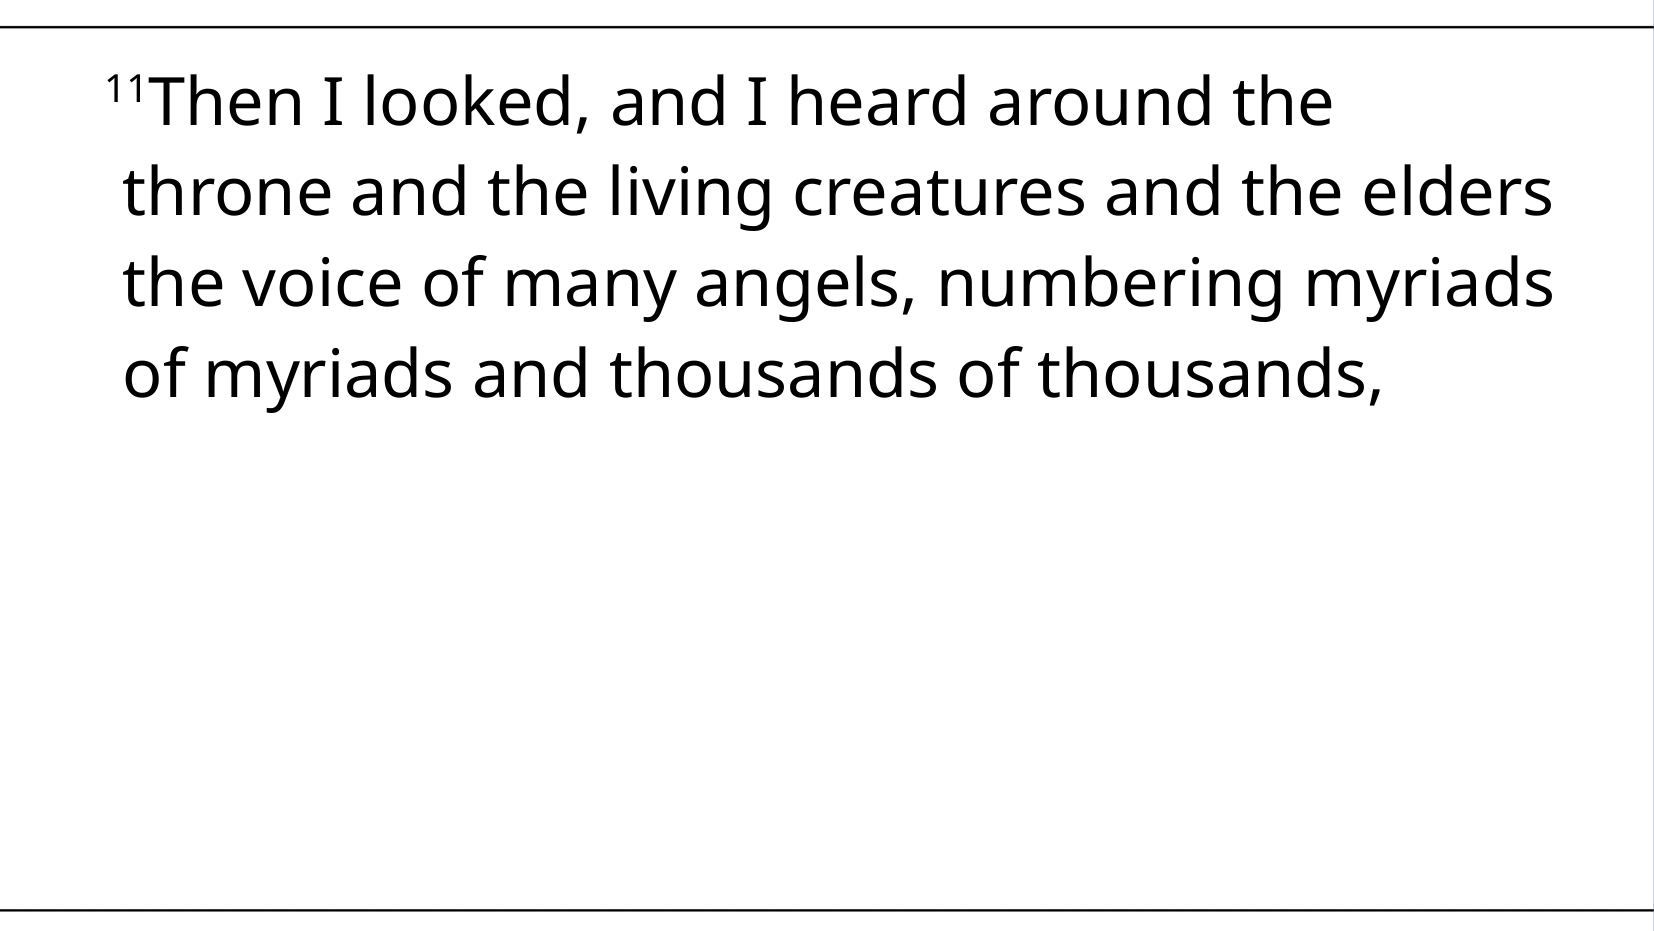

11Then I looked, and I heard around the throne and the living creatures and the elders the voice of many angels, numbering myriads of myriads and thousands of thousands,